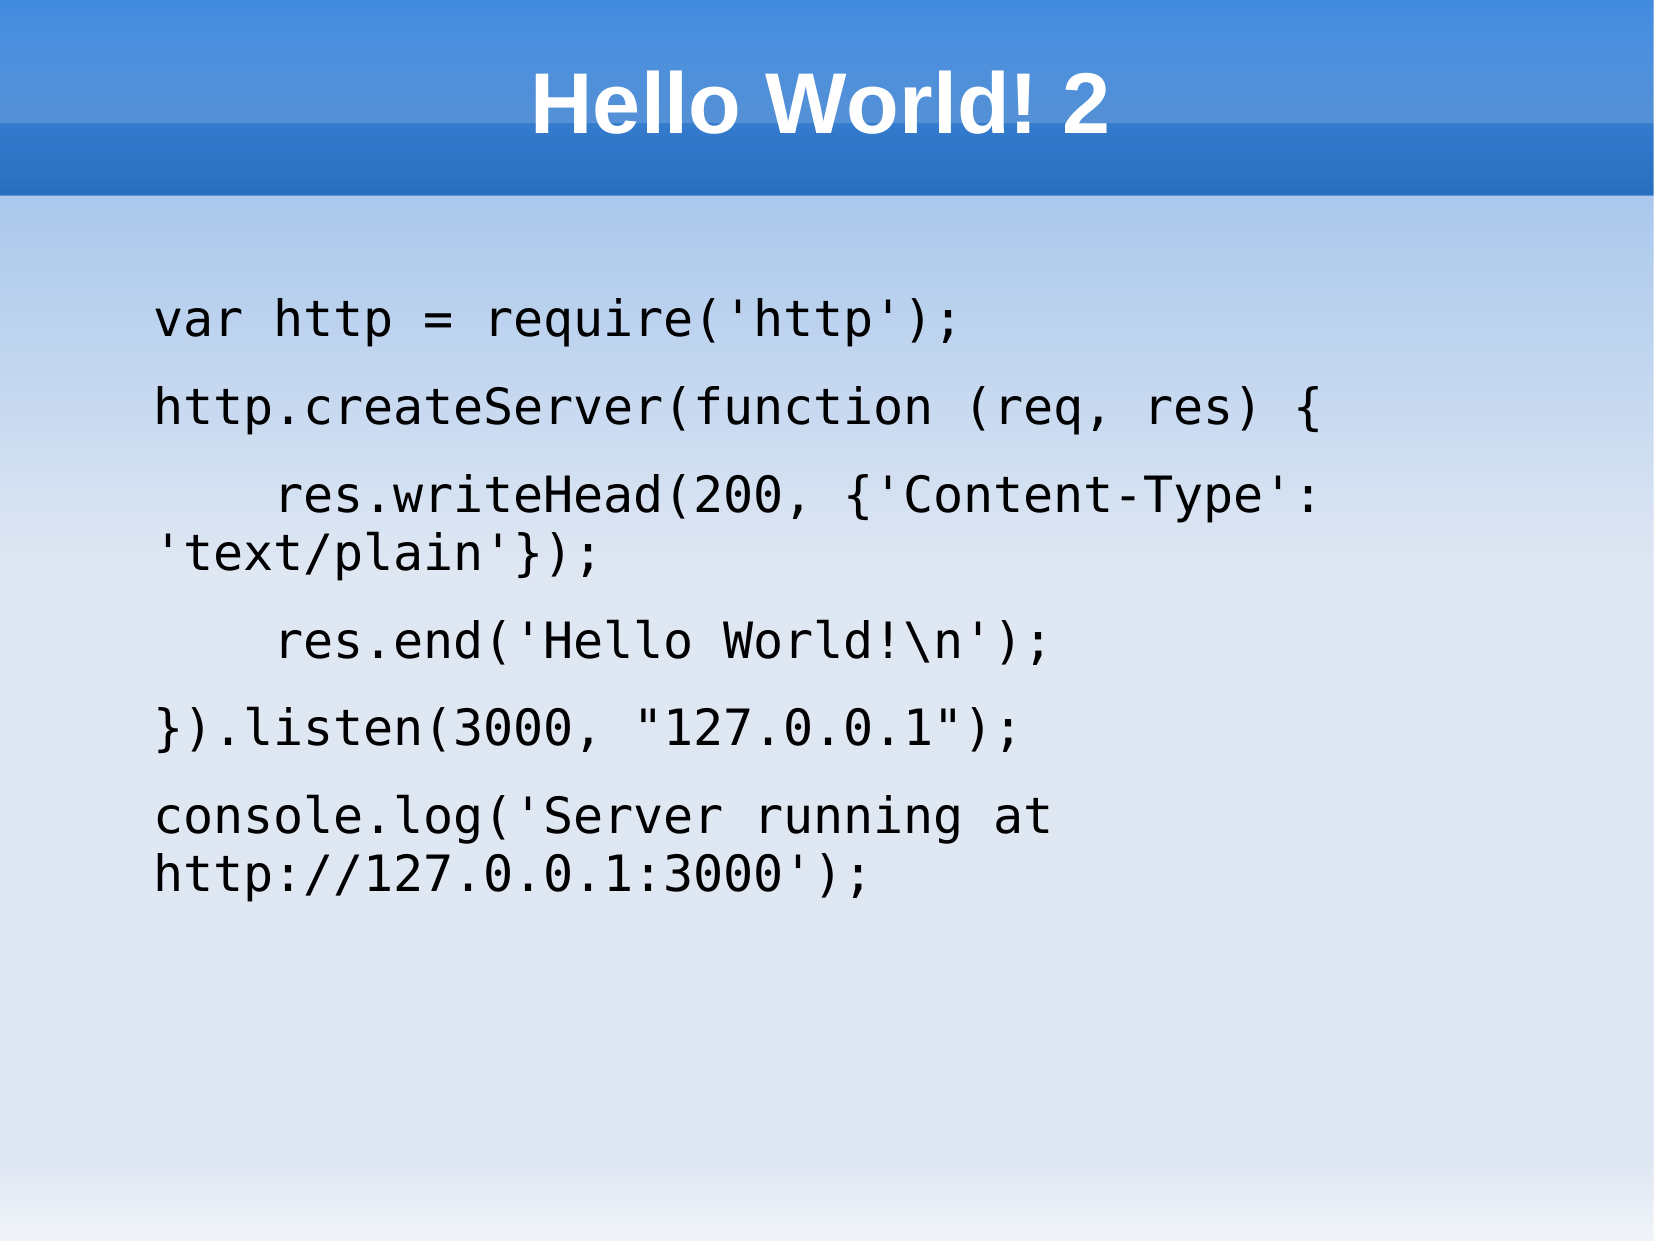

# Hello World! 2
var http = require('http');
http.createServer(function (req, res) {
 res.writeHead(200, {'Content-Type': 'text/plain'});
 res.end('Hello World!\n');
}).listen(3000, "127.0.0.1");
console.log('Server running at http://127.0.0.1:3000');